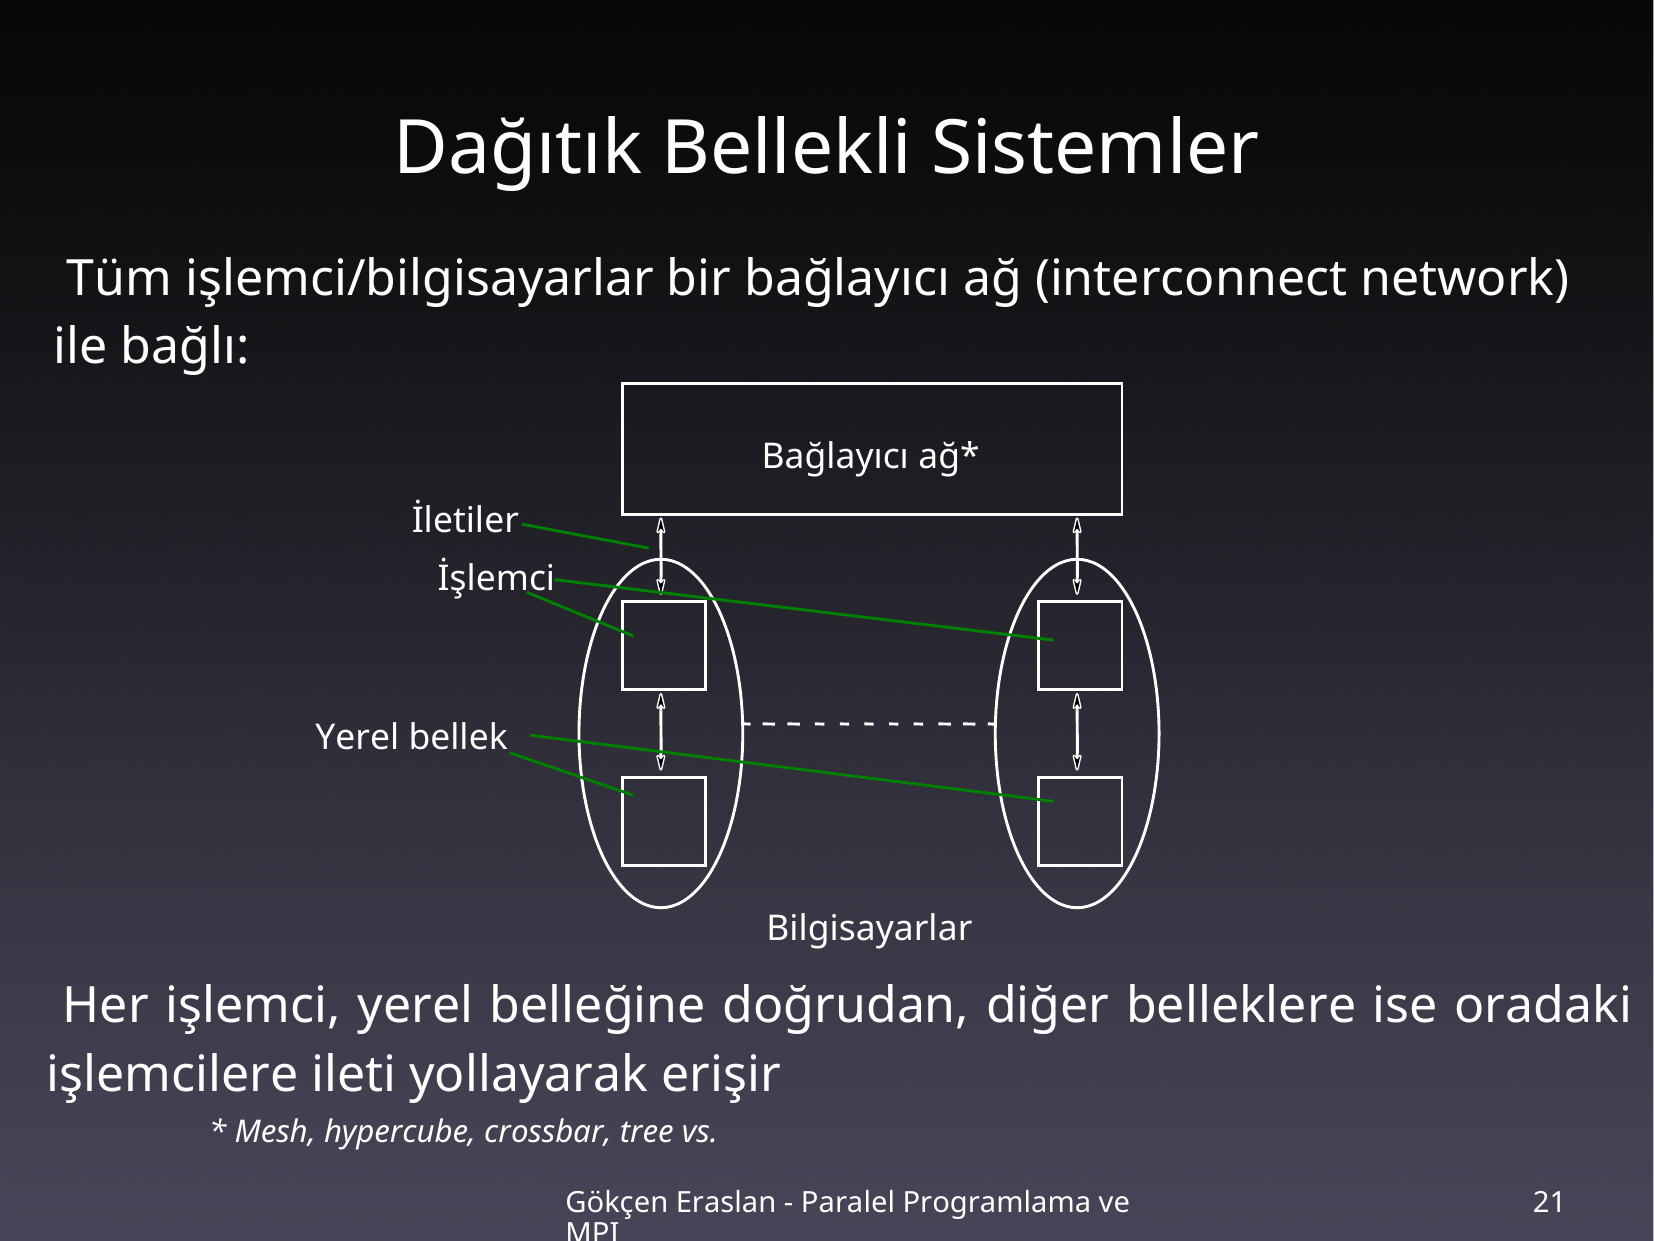

# Dağıtık Bellekli Sistemler
 Tüm işlemci/bilgisayarlar bir bağlayıcı ağ (interconnect network) ile bağlı:
Bağlayıcı ağ*
İletiler
İşlemci
Yerel bellek
Bilgisayarlar
 Her işlemci, yerel belleğine doğrudan, diğer belleklere ise oradaki işlemcilere ileti yollayarak erişir
* Mesh, hypercube, crossbar, tree vs.
Gökçen Eraslan - Paralel Programlama ve MPI
21